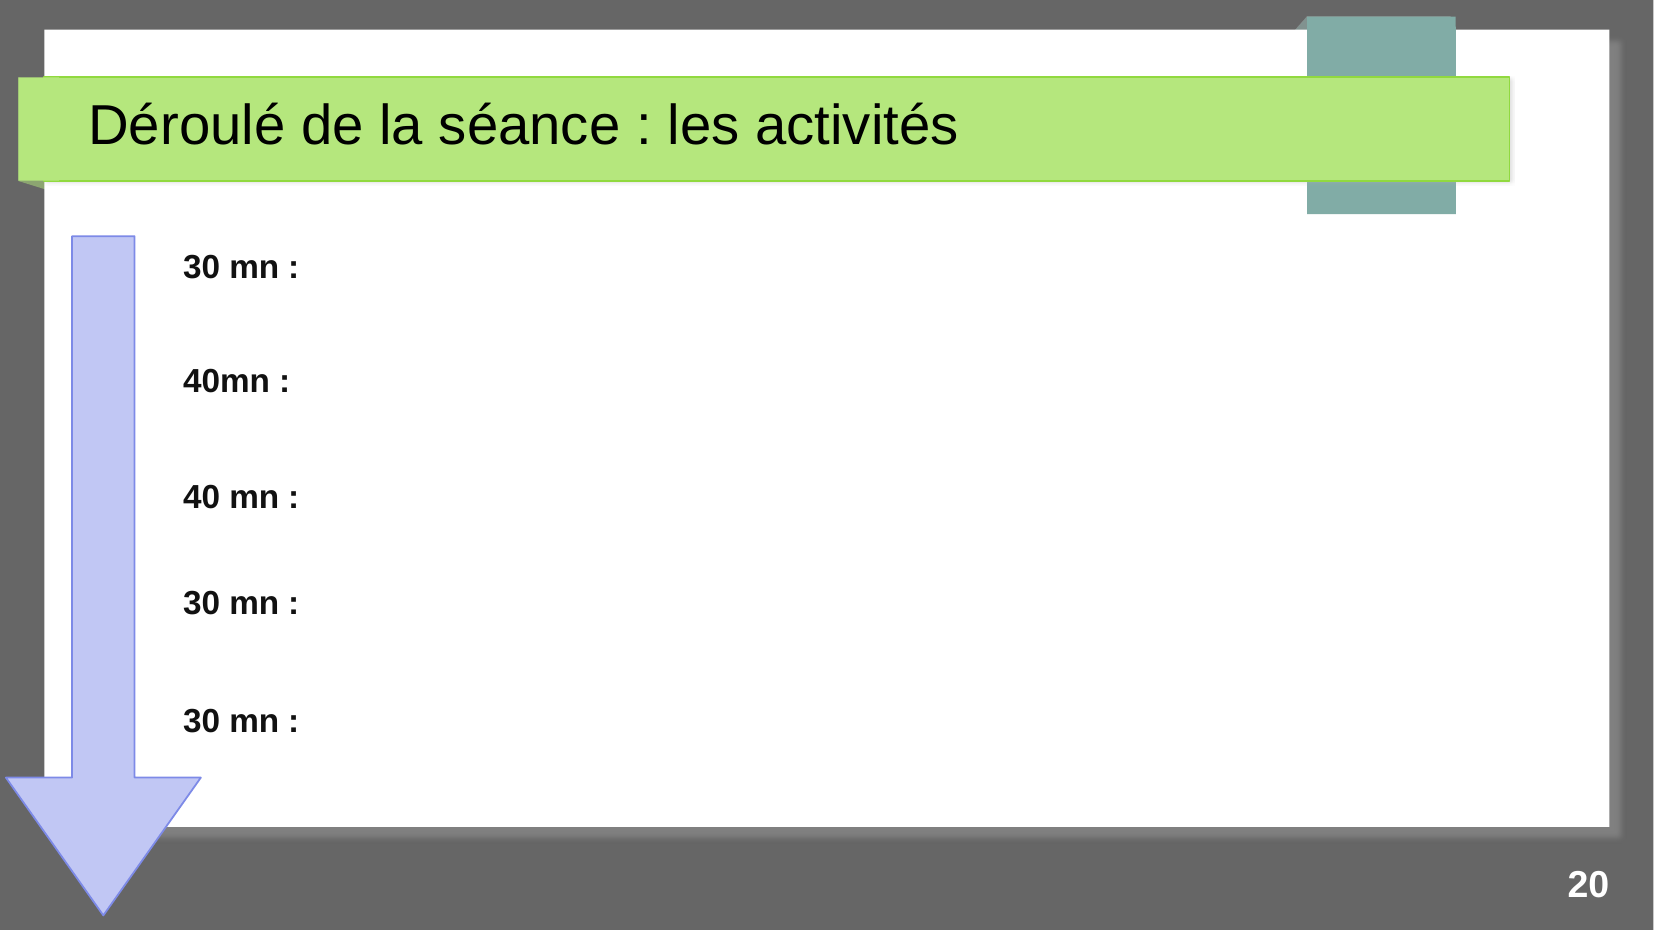

# Déroulé de la séance : les activités
30 mn :
40mn :
40 mn :
30 mn :
30 mn :